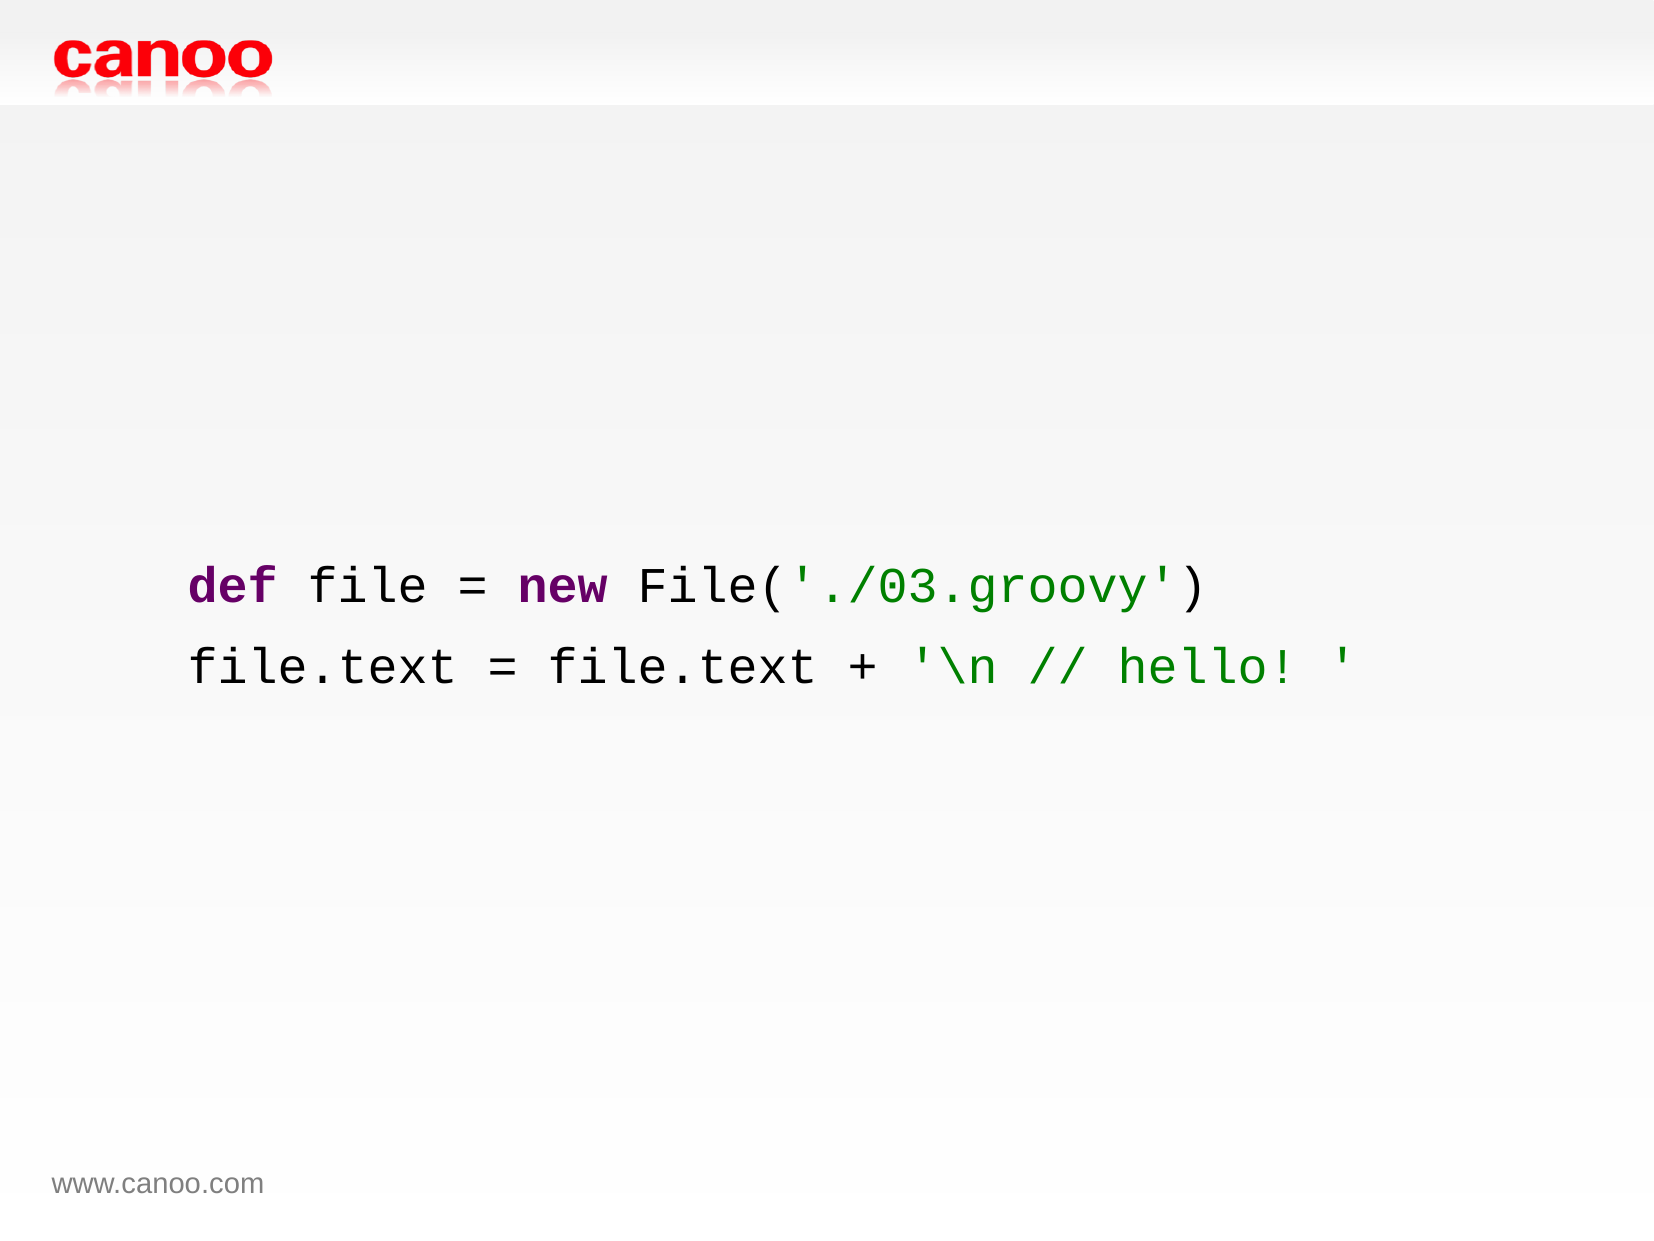

def file = new File('./03.groovy')
file.text = file.text + '\n // hello! '